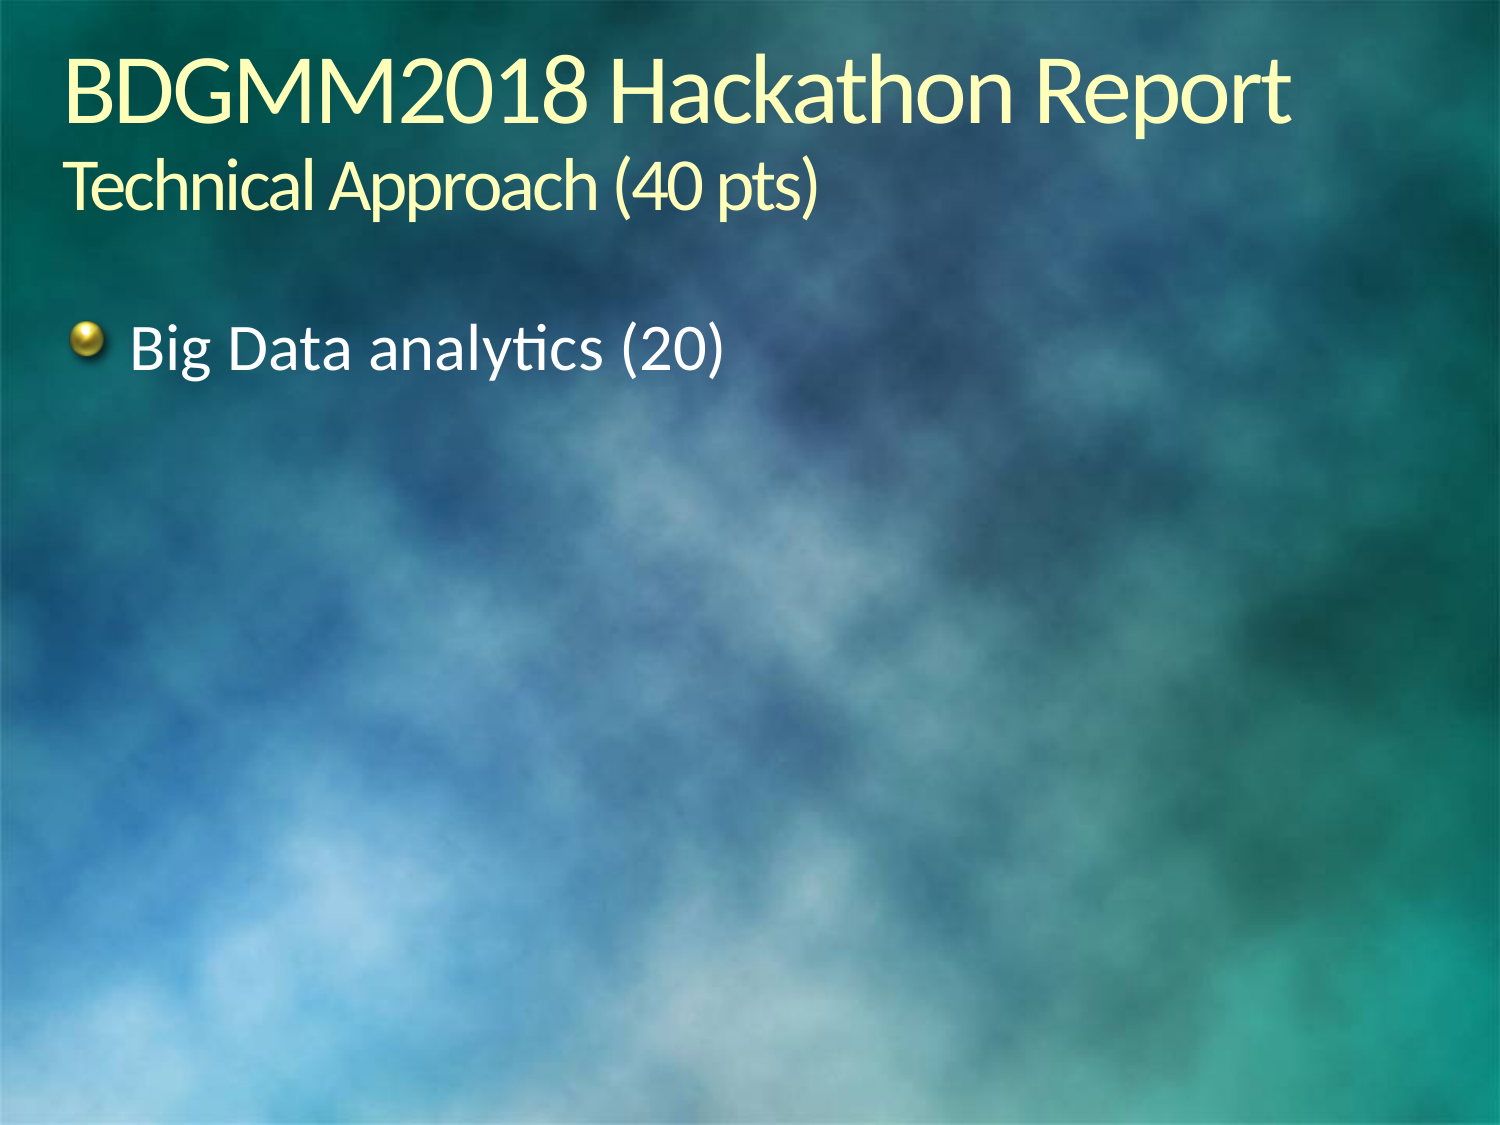

# BDGMM2018 Hackathon Report Technical Approach (40 pts)
Big Data analytics (20)